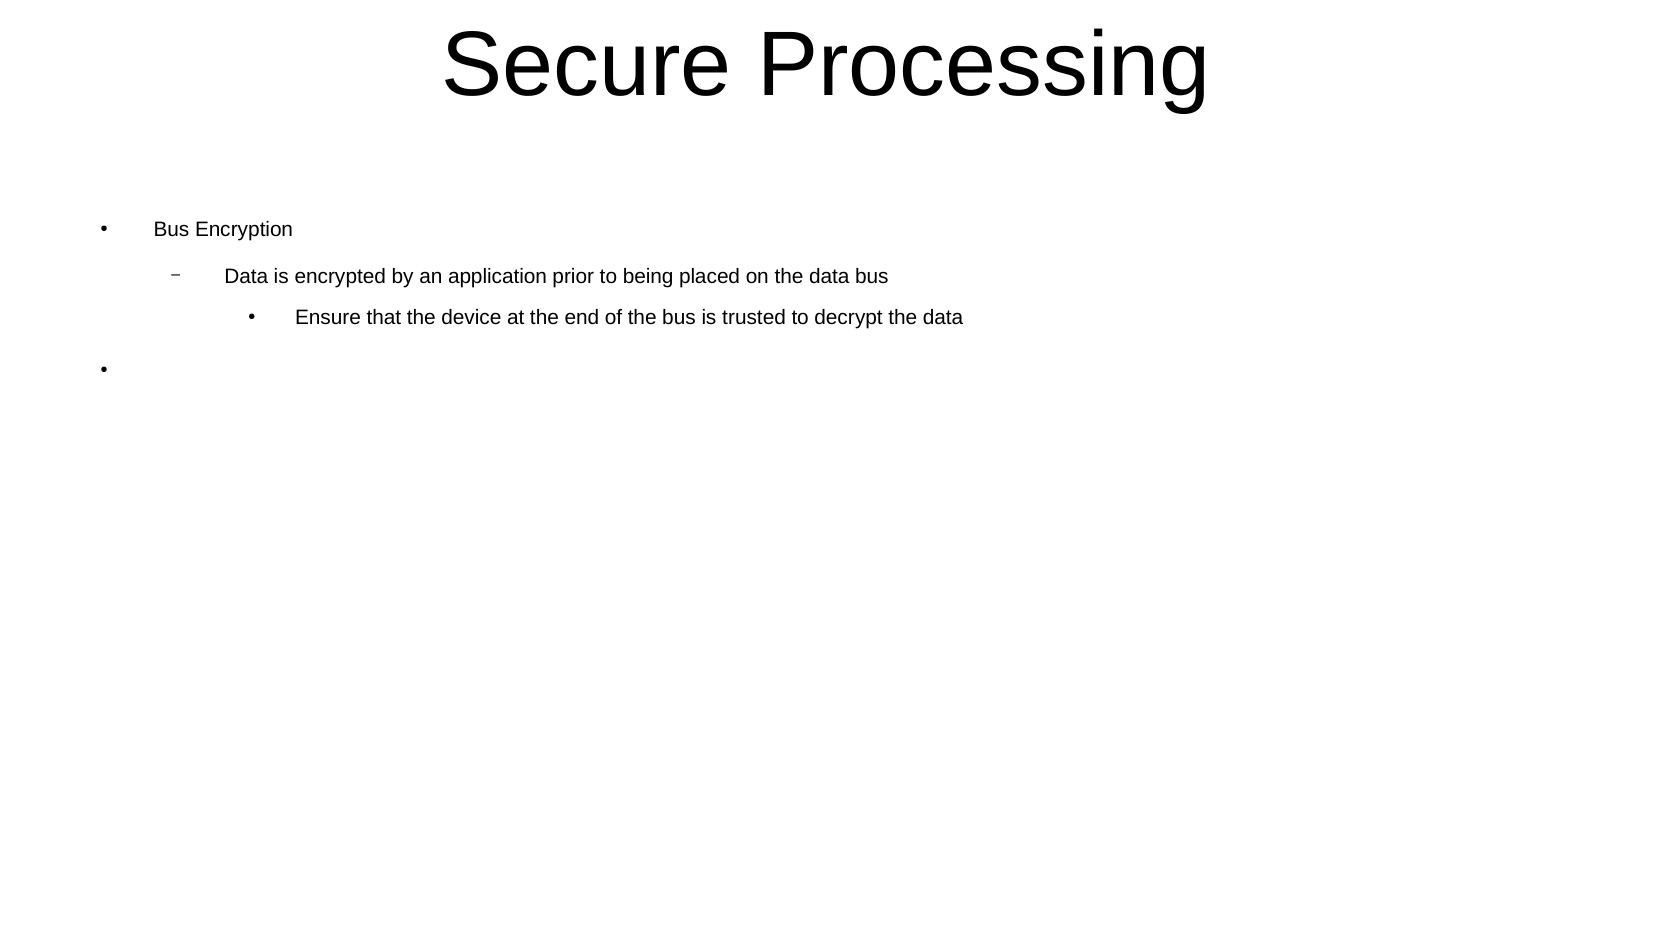

# Secure Processing
Bus Encryption
Data is encrypted by an application prior to being placed on the data bus
Ensure that the device at the end of the bus is trusted to decrypt the data